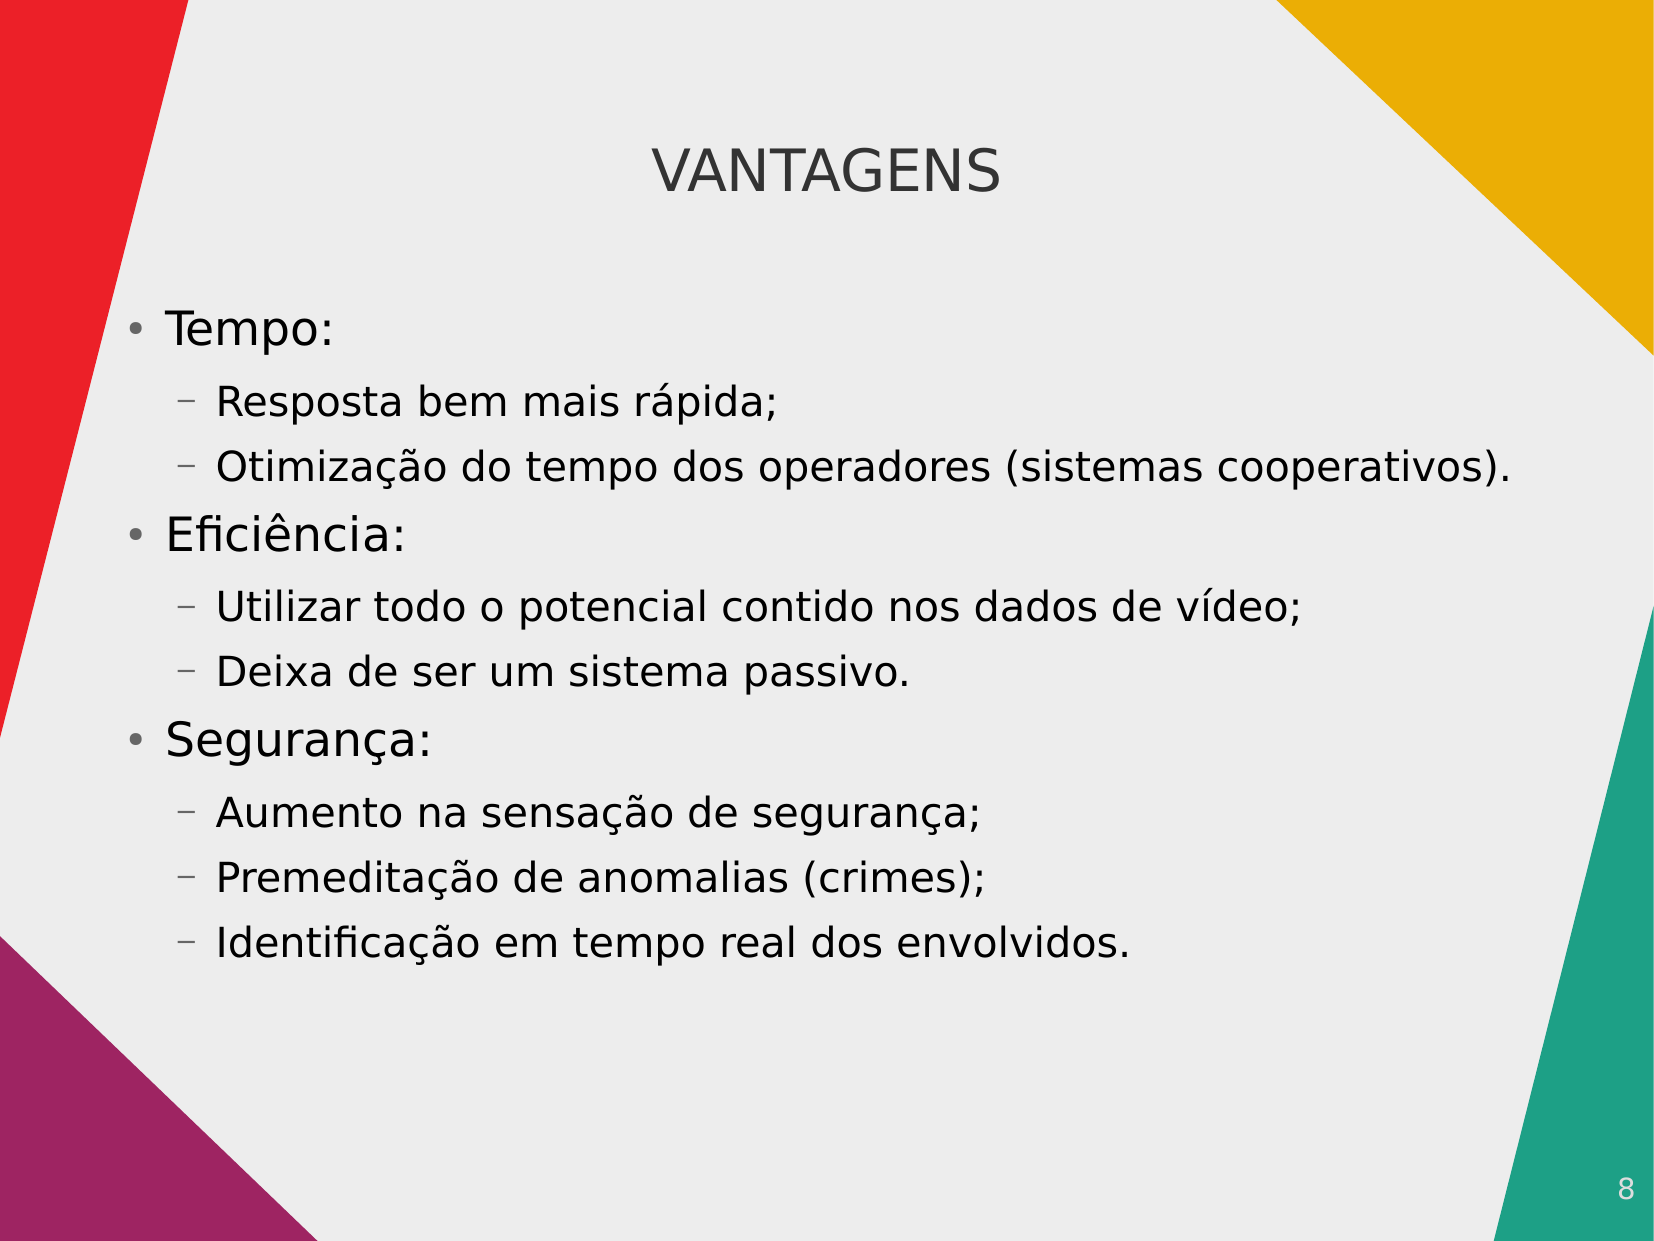

# VANTAGENS
Tempo:
Resposta bem mais rápida;
Otimização do tempo dos operadores (sistemas cooperativos).
Eficiência:
Utilizar todo o potencial contido nos dados de vídeo;
Deixa de ser um sistema passivo.
Segurança:
Aumento na sensação de segurança;
Premeditação de anomalias (crimes);
Identificação em tempo real dos envolvidos.
8